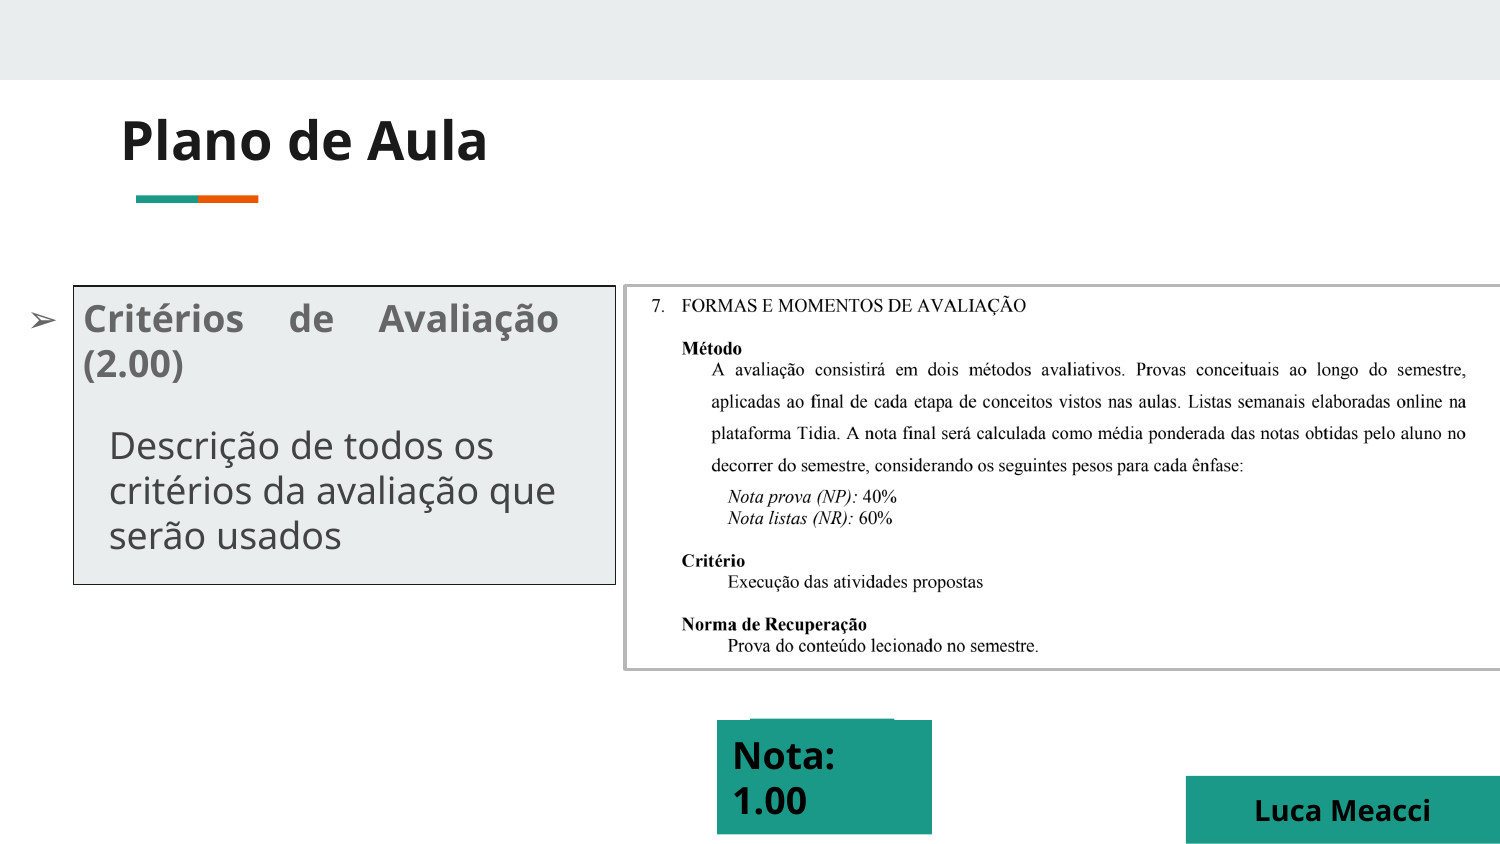

# Plano de Aula
Critérios de Avaliação (2.00)
Descrição de todos os critérios da avaliação que serão usados
Nota:
Nota: 1.00
Luca Meacci